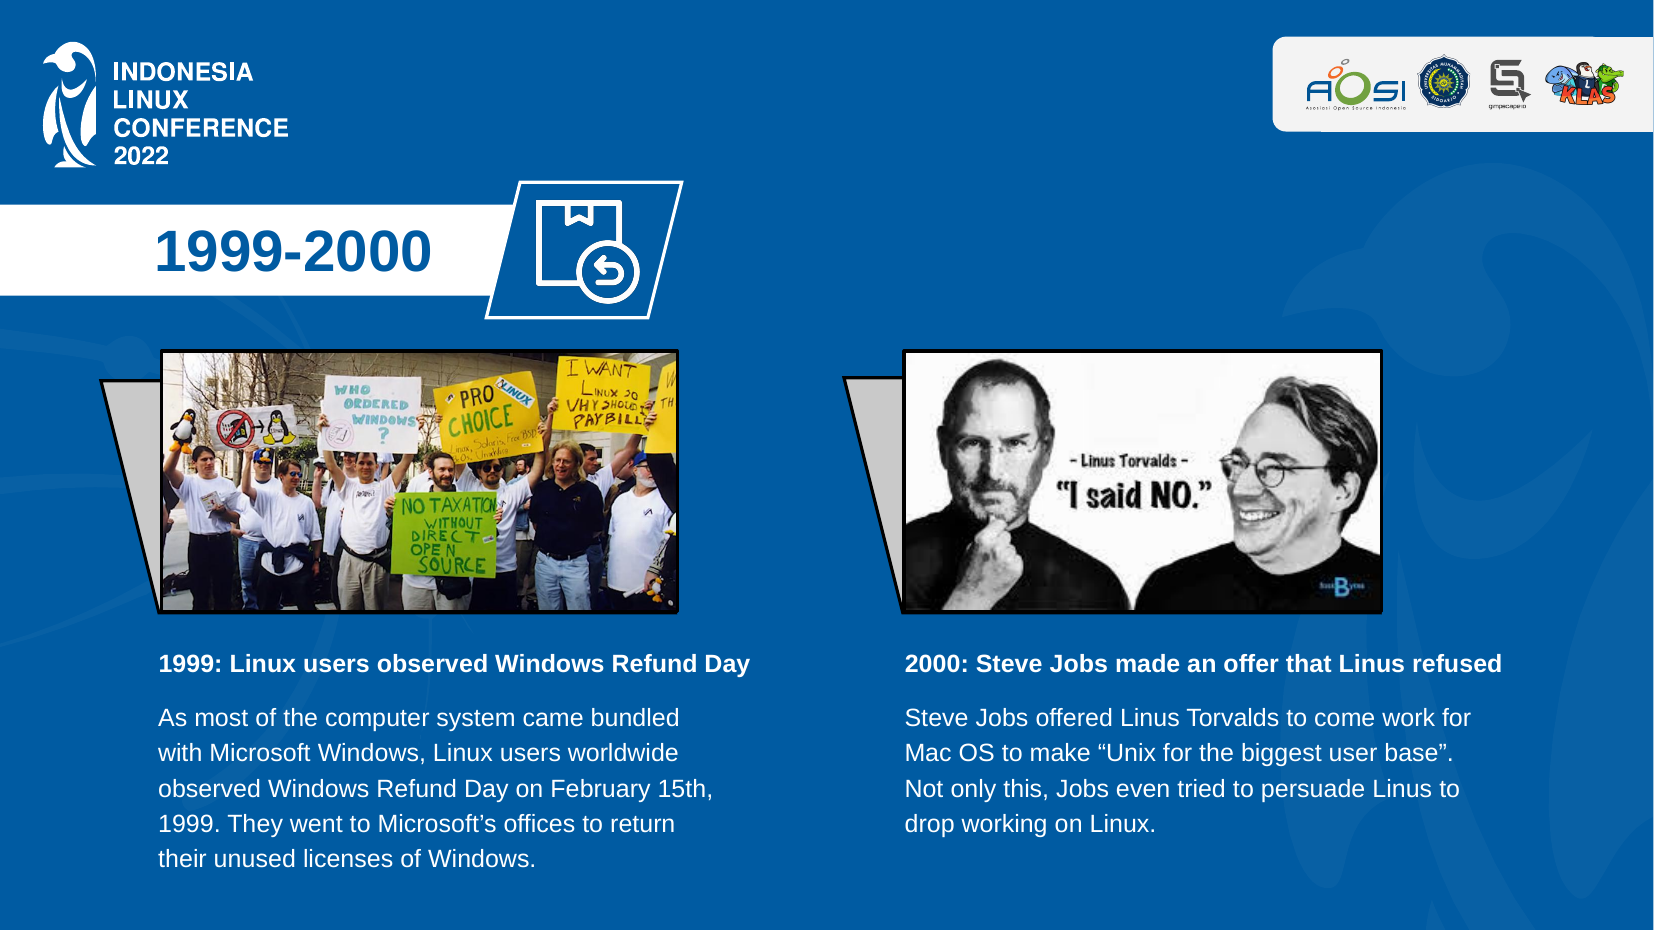

1999-2000
1999: Linux users observed Windows Refund Day
2000: Steve Jobs made an offer that Linus refused
As most of the computer system came bundled with Microsoft Windows, Linux users worldwide observed Windows Refund Day on February 15th, 1999. They went to Microsoft’s offices to return their unused licenses of Windows.
Steve Jobs offered Linus Torvalds to come work for Mac OS to make “Unix for the biggest user base”. Not only this, Jobs even tried to persuade Linus to drop working on Linux.